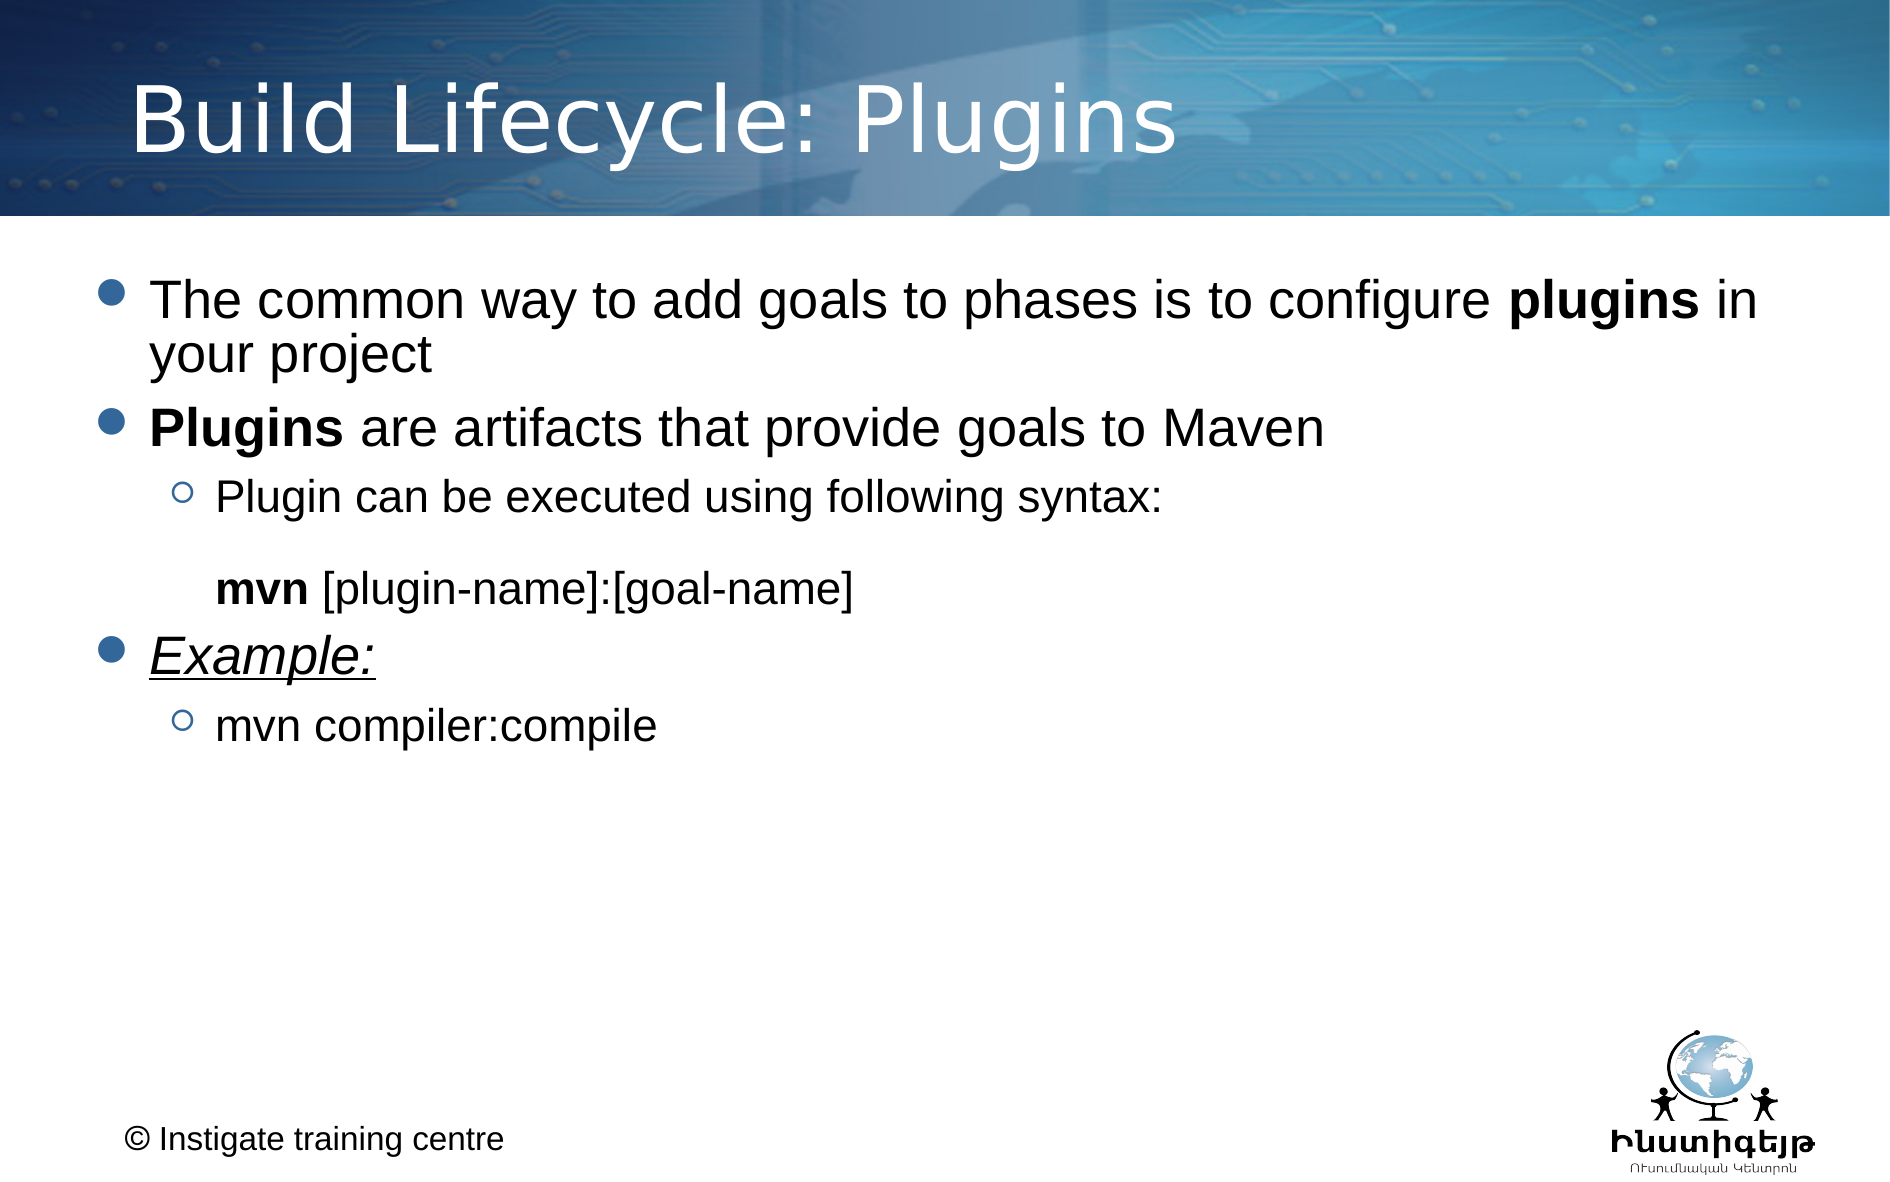

# Build Lifecycle: Plugins
The common way to add goals to phases is to configure plugins in your project
Plugins are artifacts that provide goals to Maven
Plugin can be executed using following syntax:
mvn [plugin-name]:[goal-name]
Example:
mvn compiler:compile